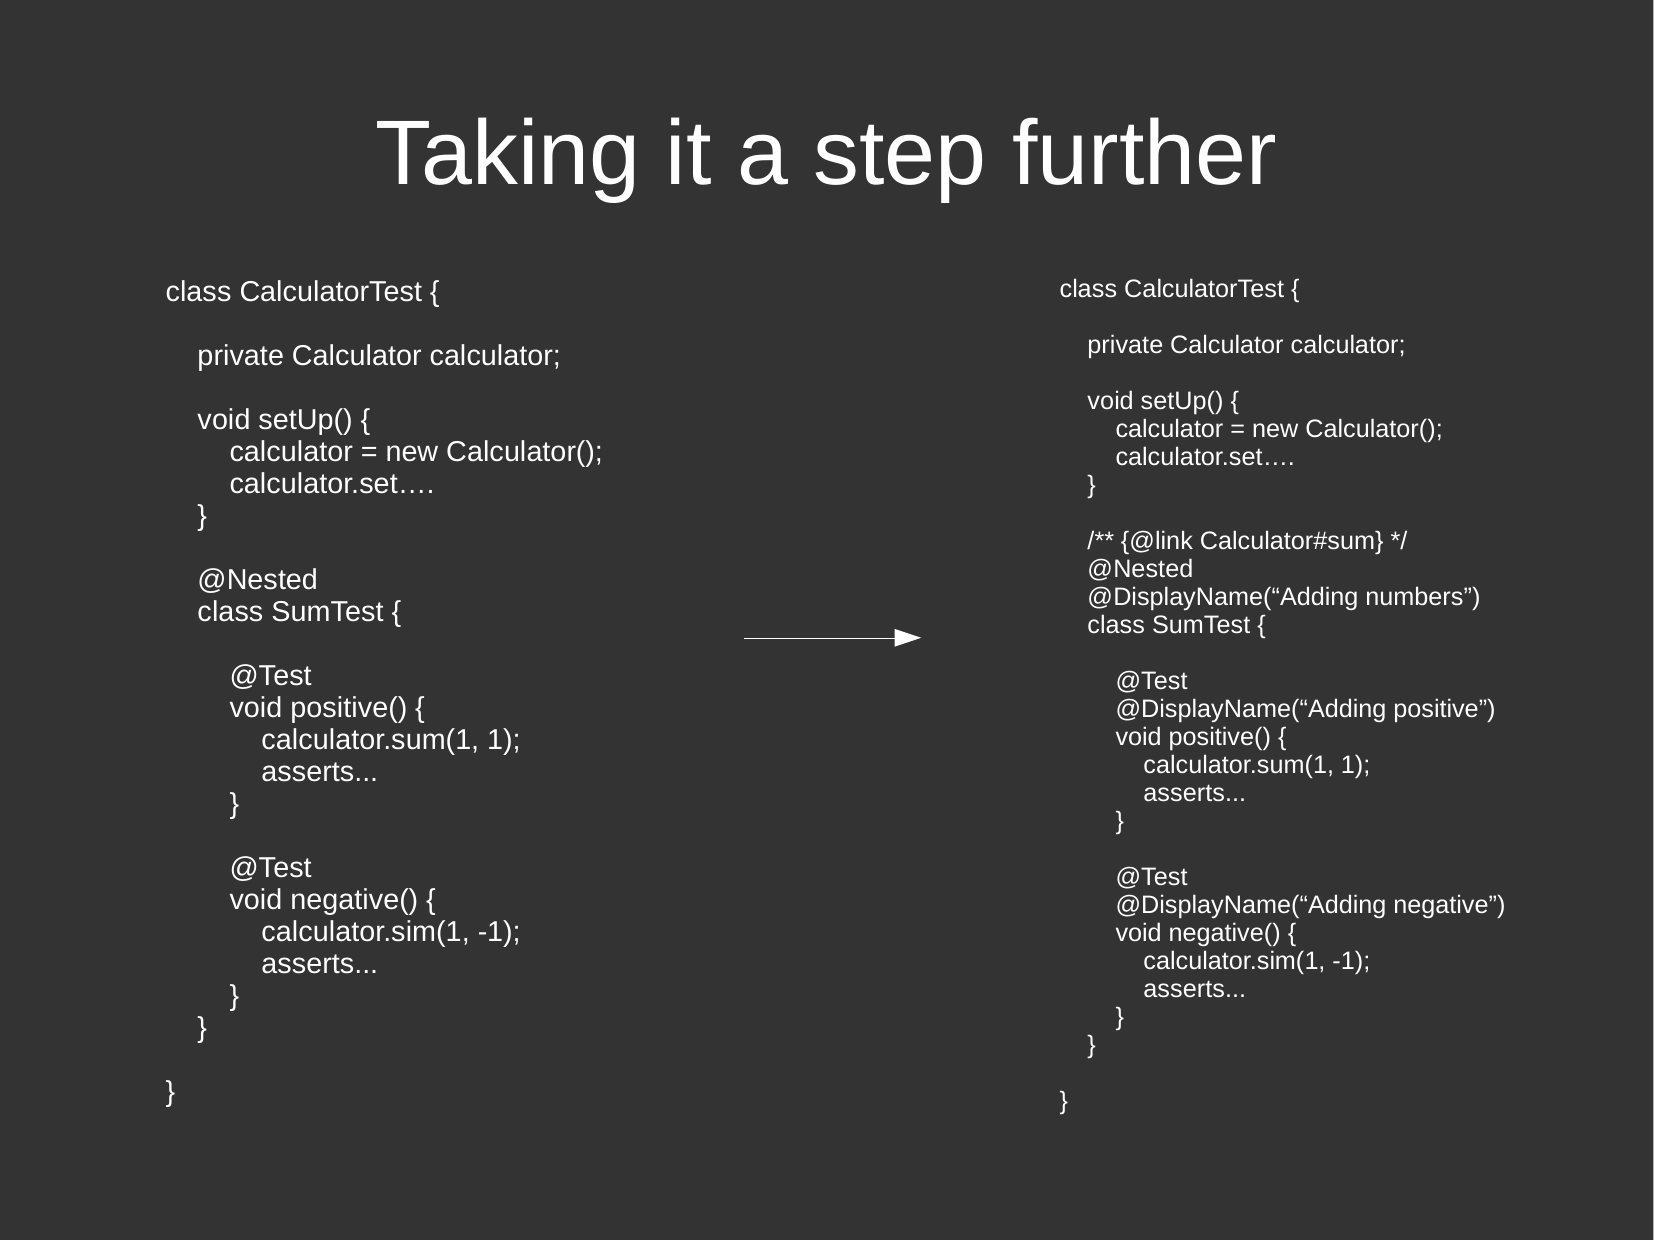

# Taking it a step further
class CalculatorTest {
 private Calculator calculator;
 void setUp() {
 calculator = new Calculator();
 calculator.set….
 }
 /** {@link Calculator#sum} */
 @Nested
 @DisplayName(“Adding numbers”)
 class SumTest {
 @Test
 @DisplayName(“Adding positive”)
 void positive() {
 calculator.sum(1, 1);
 asserts...
 }
 @Test
 @DisplayName(“Adding negative”)
 void negative() {
 calculator.sim(1, -1);
 asserts...
 }
 }
}
class CalculatorTest {
 private Calculator calculator;
 void setUp() {
 calculator = new Calculator();
 calculator.set….
 }
 @Nested
 class SumTest {
 @Test
 void positive() {
 calculator.sum(1, 1);
 asserts...
 }
 @Test
 void negative() {
 calculator.sim(1, -1);
 asserts...
 }
 }
}